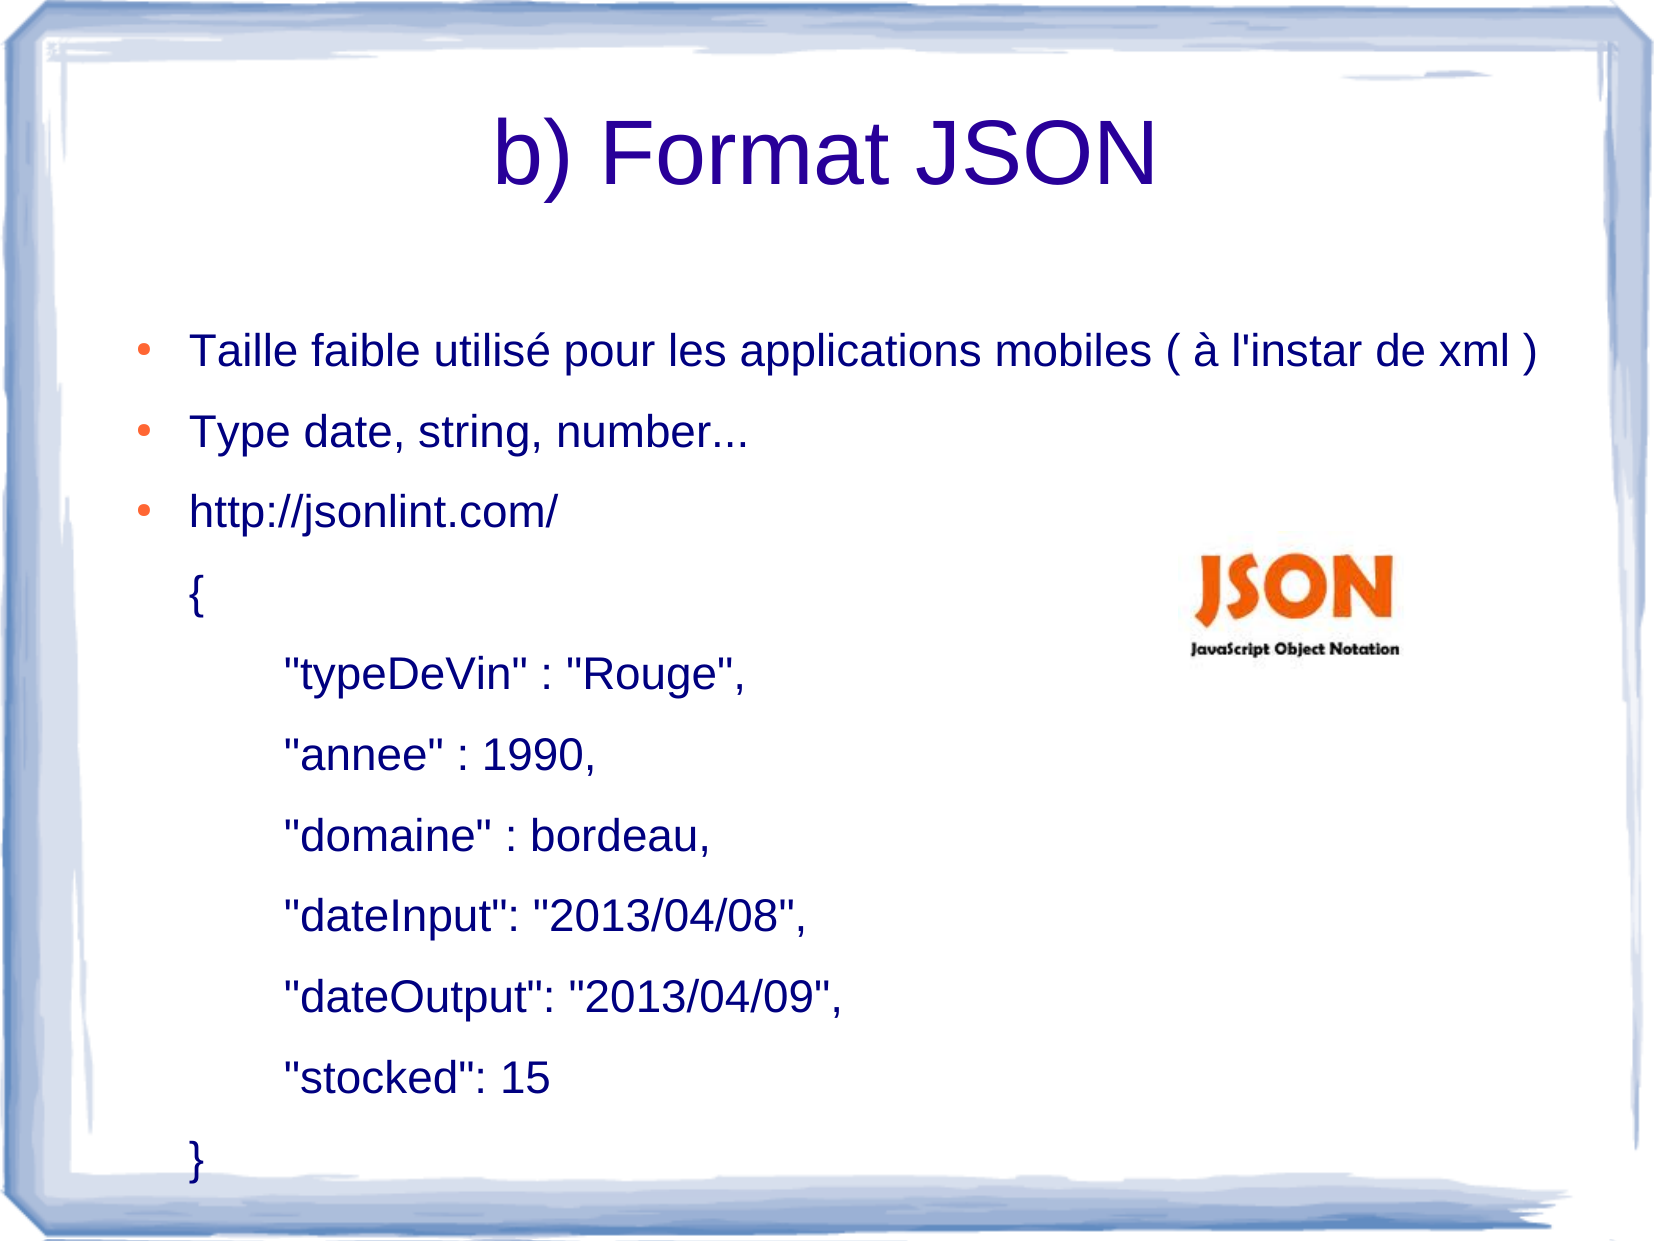

# b) Format JSON
Taille faible utilisé pour les applications mobiles ( à l'instar de xml )
Type date, string, number...
http://jsonlint.com/
{
 "typeDeVin" : "Rouge",
 "annee" : 1990,
 "domaine" : bordeau,
 "dateInput": "2013/04/08",
 "dateOutput": "2013/04/09",
 "stocked": 15
}